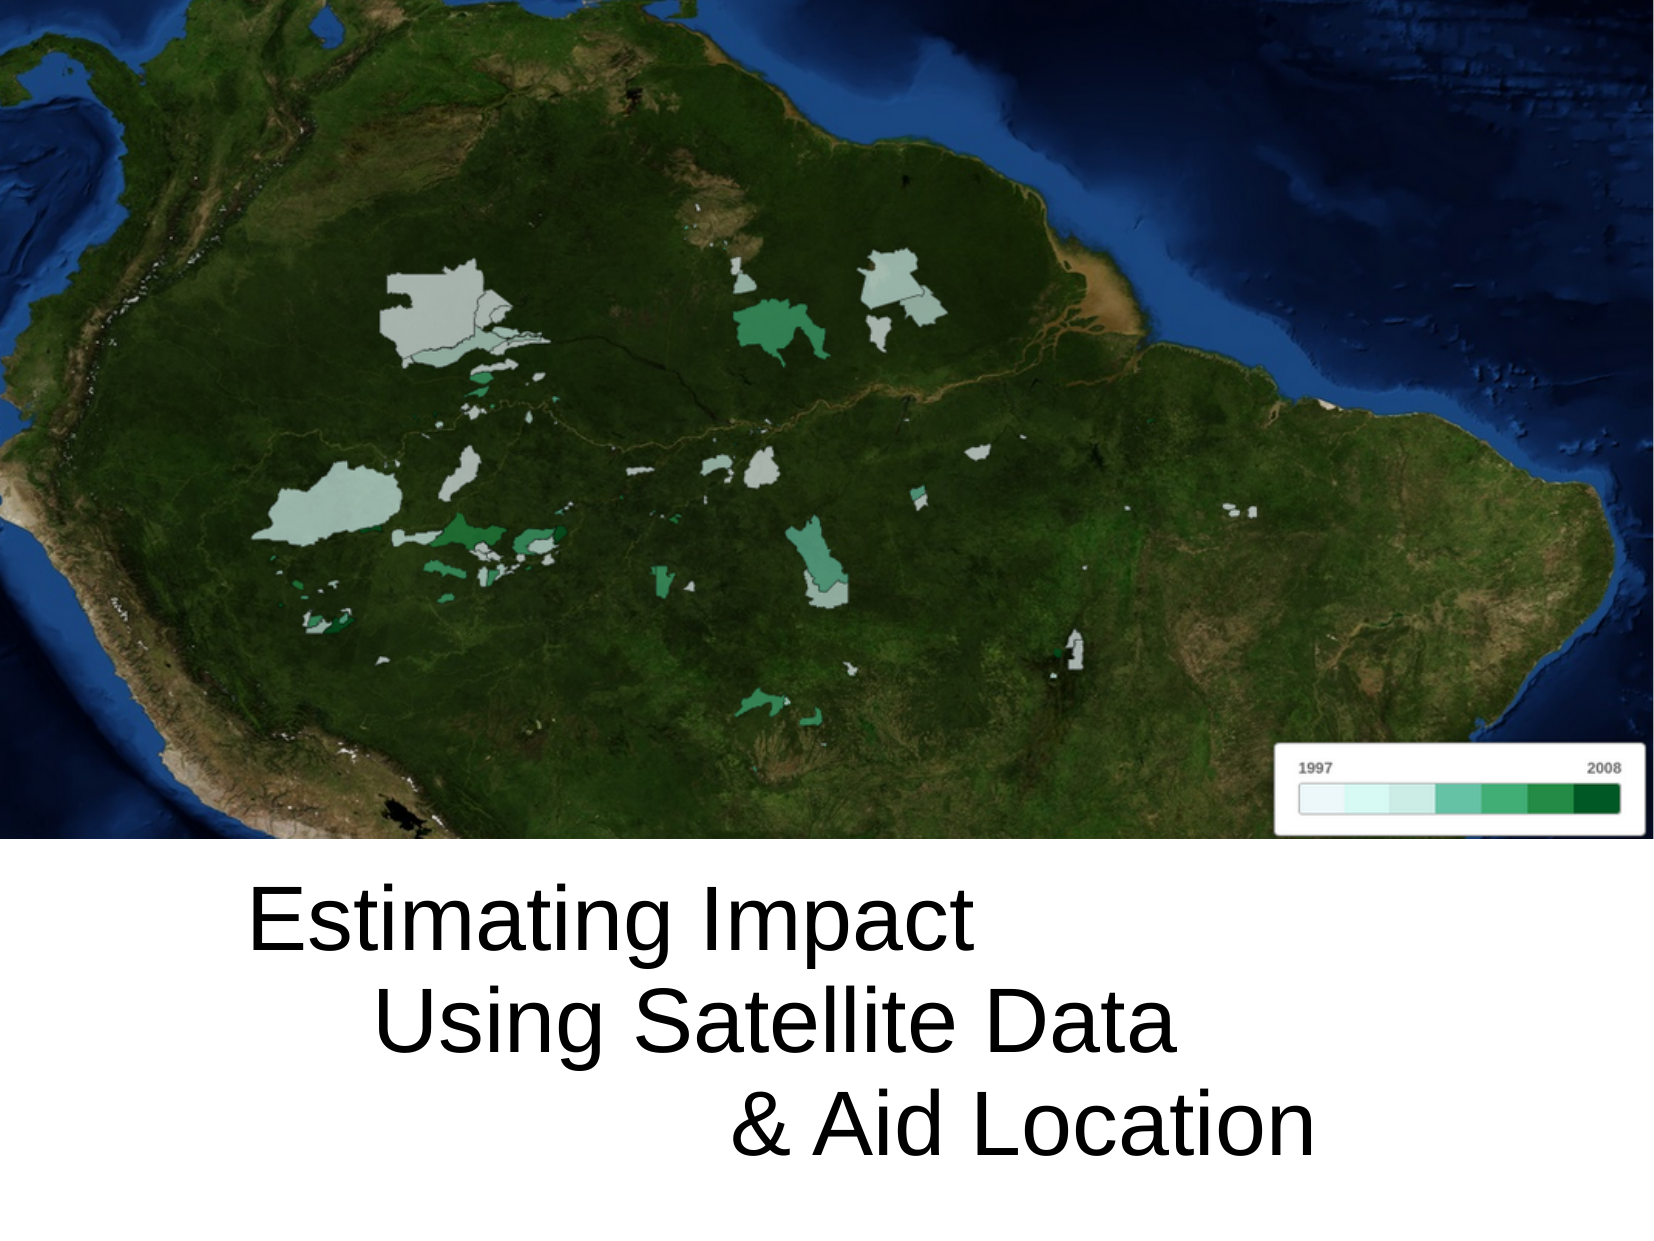

Estimating Impact
	 Using Satellite Data
 & Aid Location